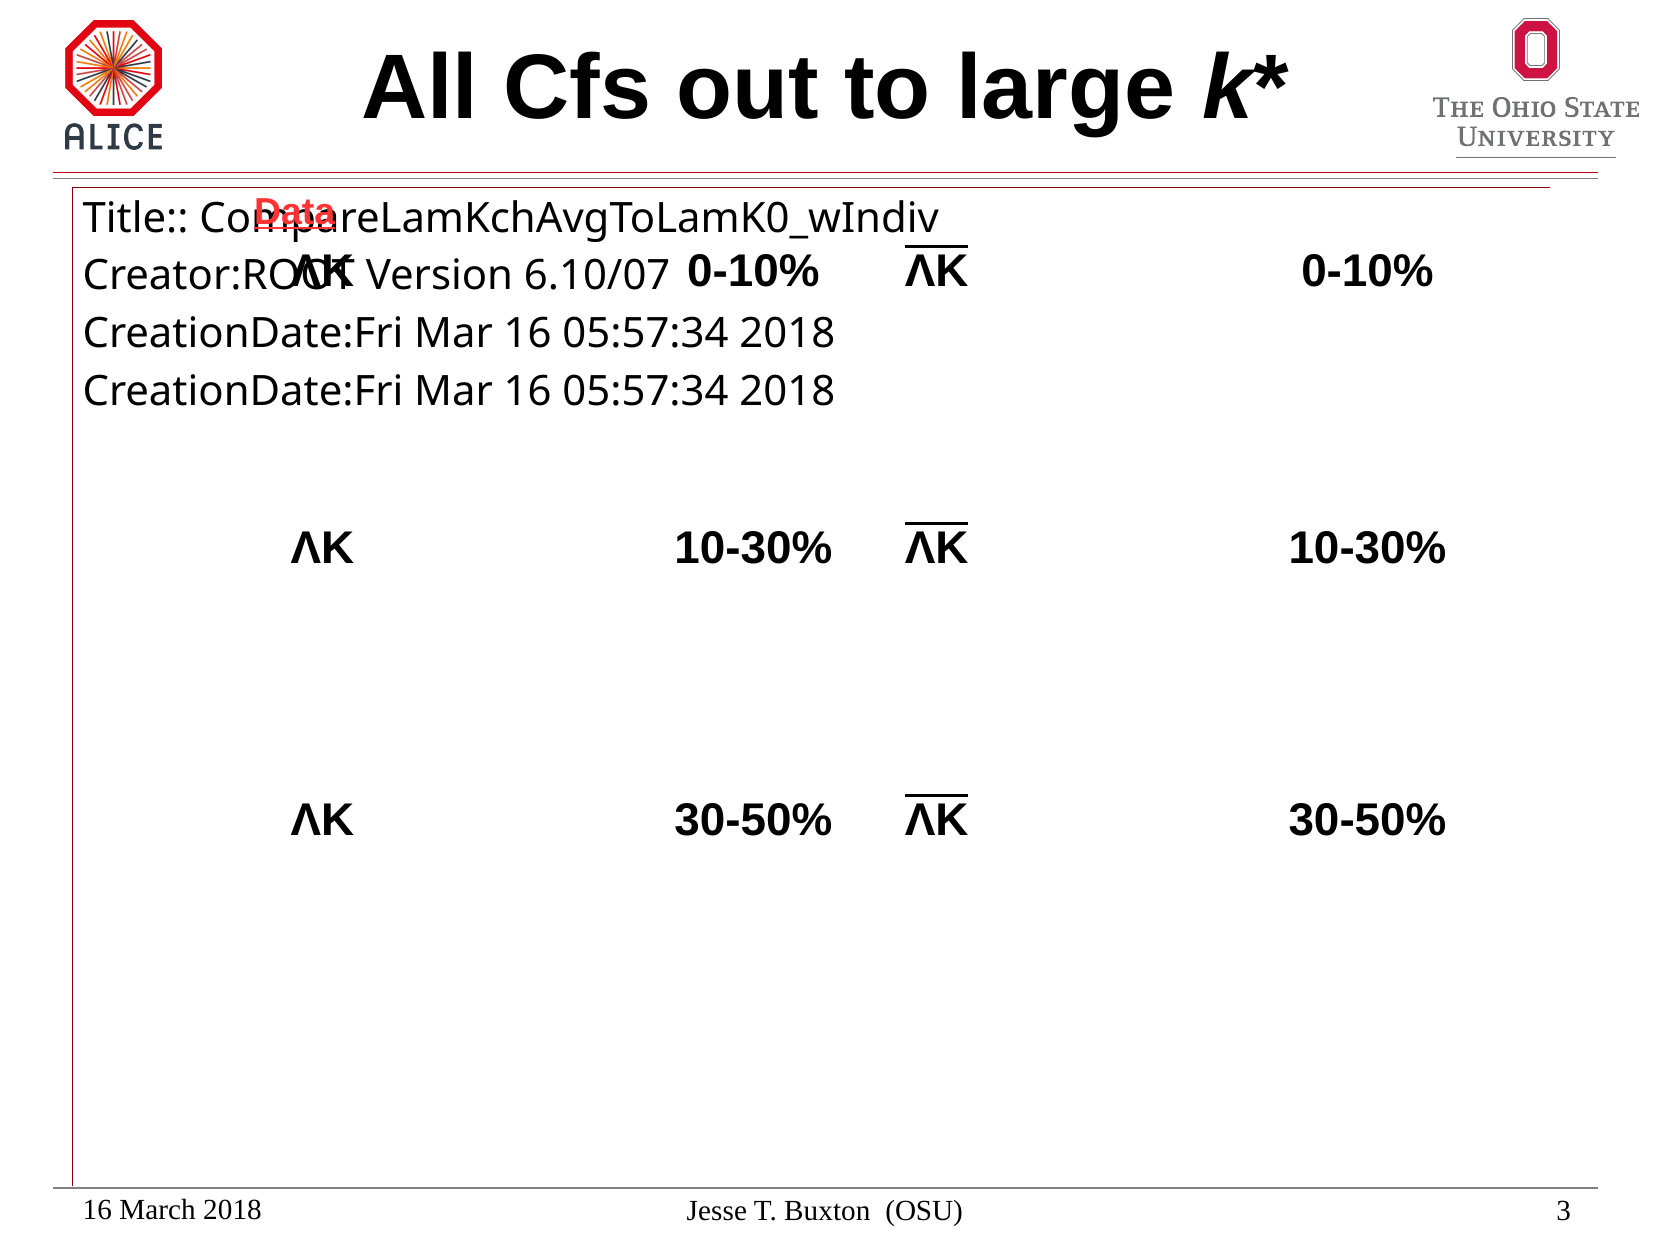

# All Cfs out to large k*
Data
ΛK
0-10%
ΛK
0-10%
ΛK
ΛK
10-30%
10-30%
ΛK
ΛK
30-50%
30-50%
16 March 2018
Jesse T. Buxton (OSU)
3